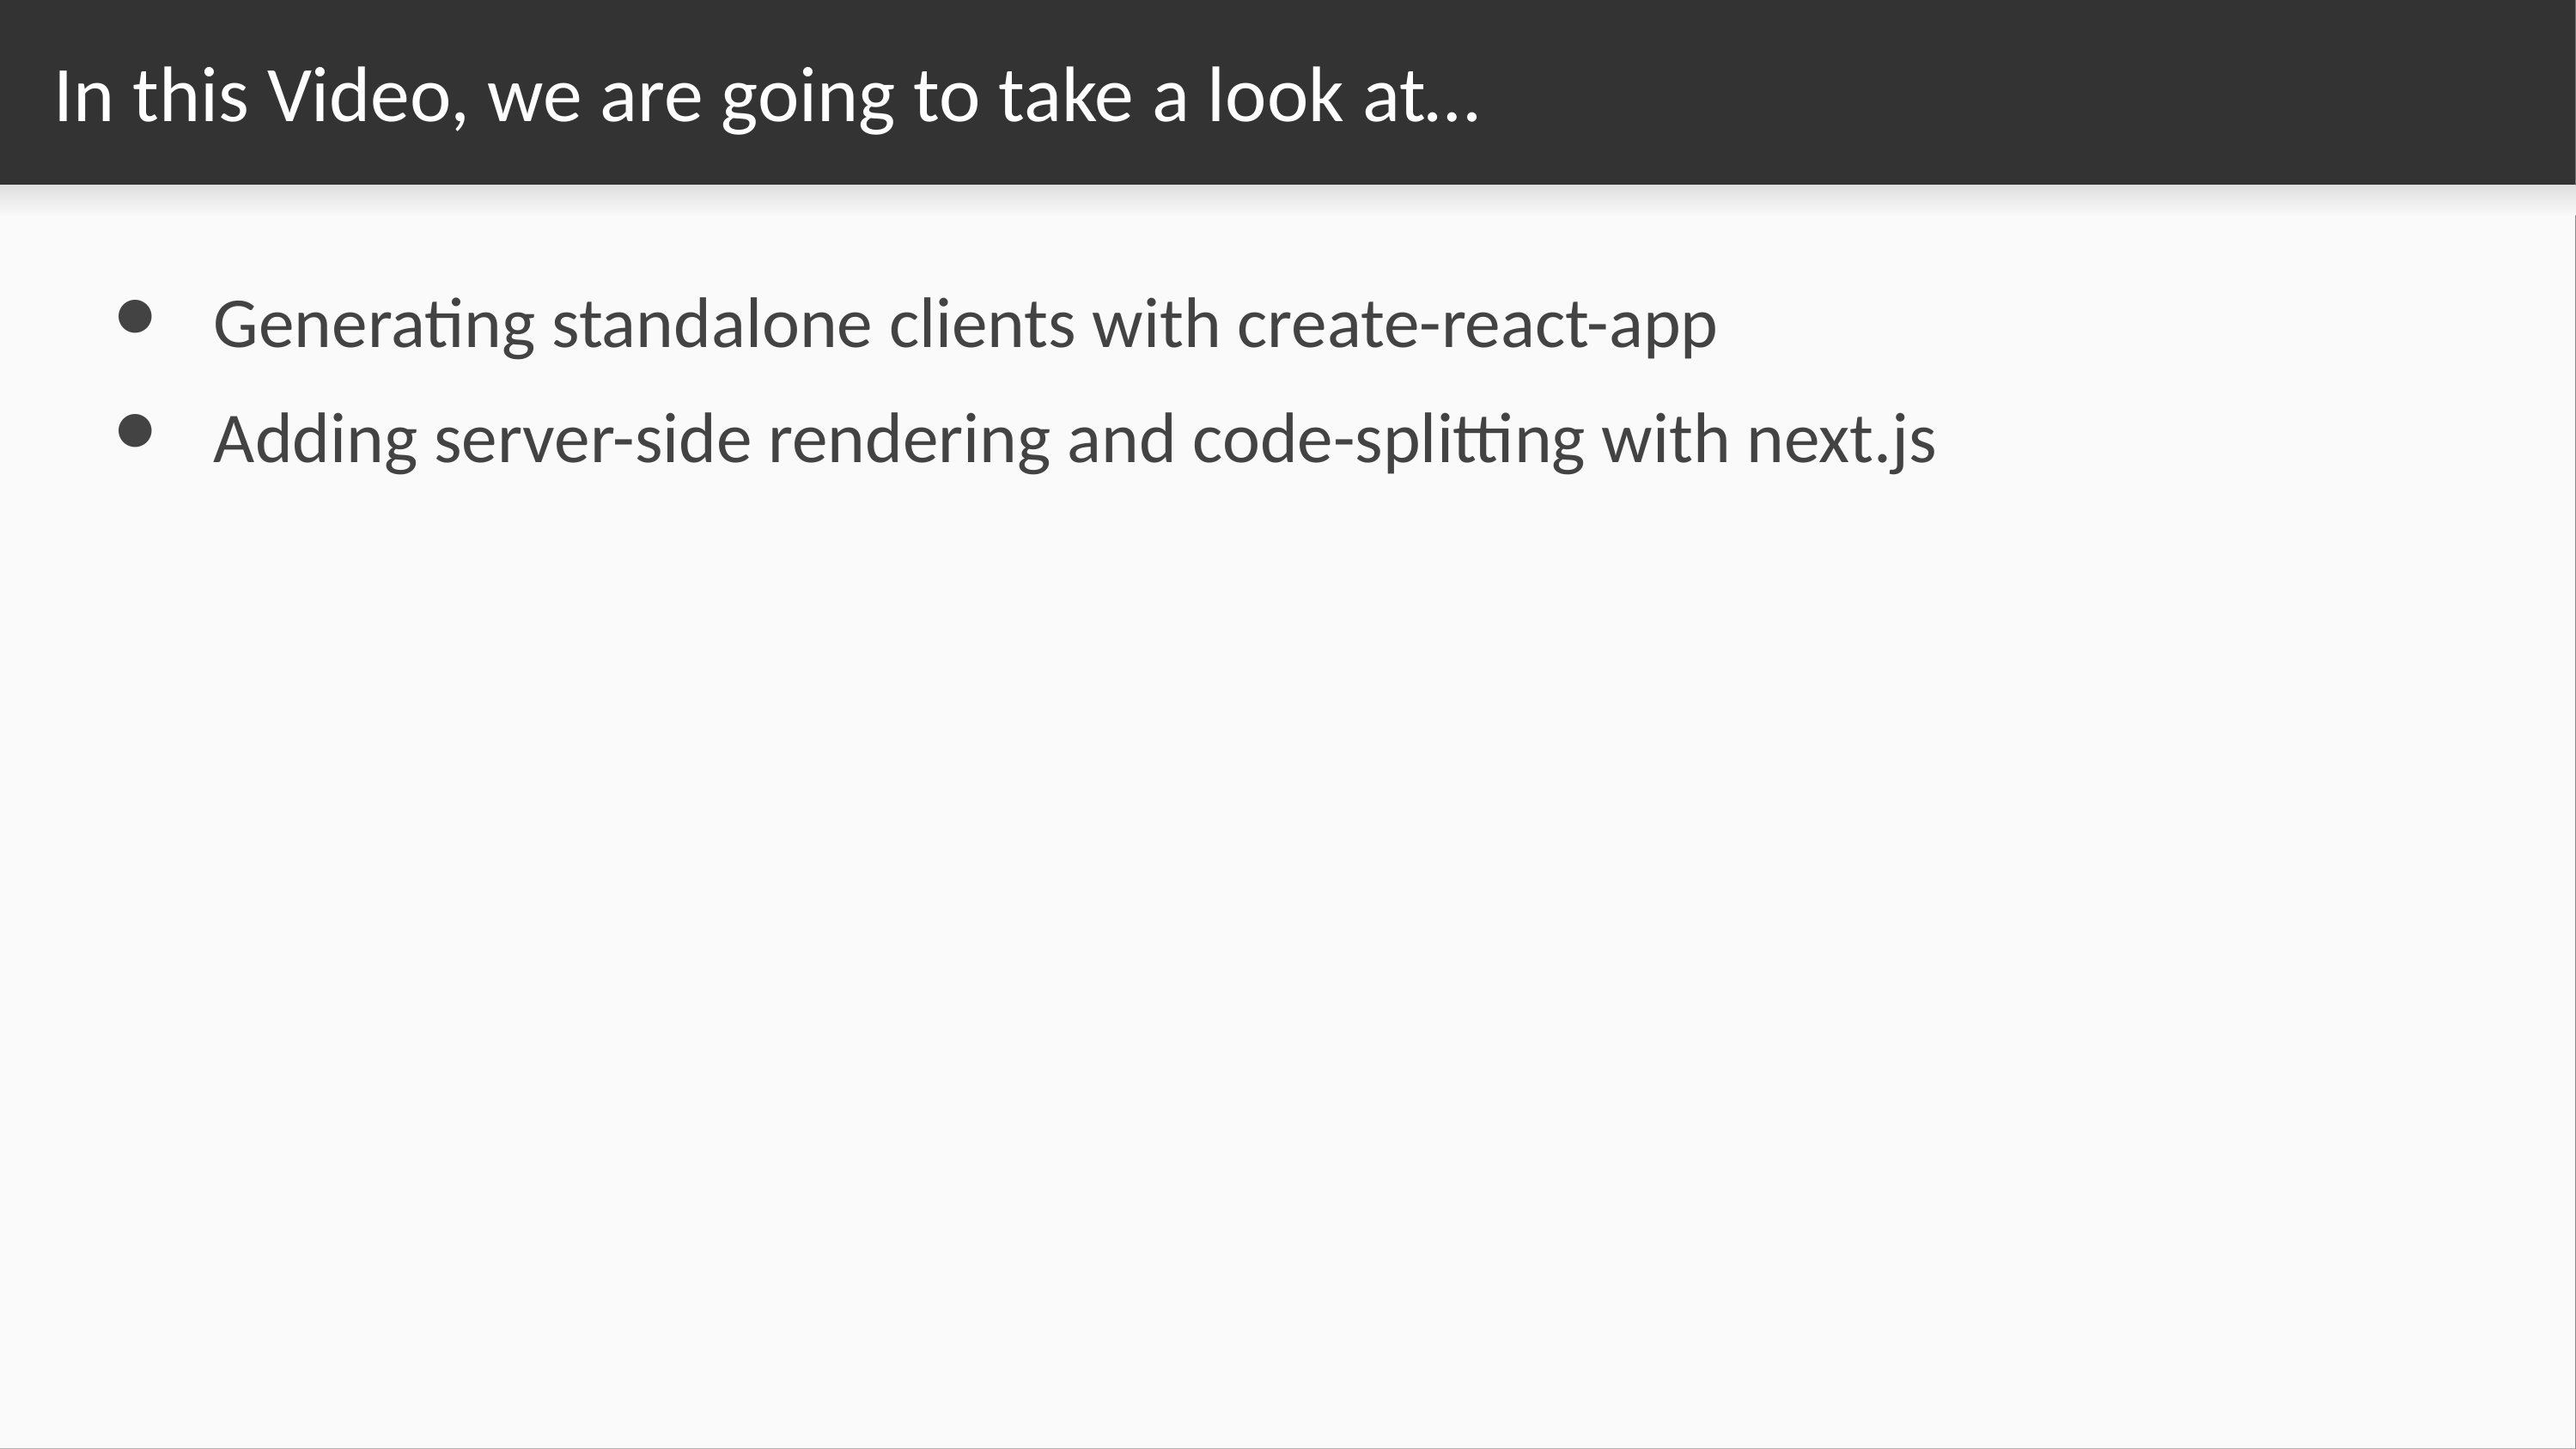

# In this Video, we are going to take a look at…
Generating standalone clients with create-react-app
Adding server-side rendering and code-splitting with next.js